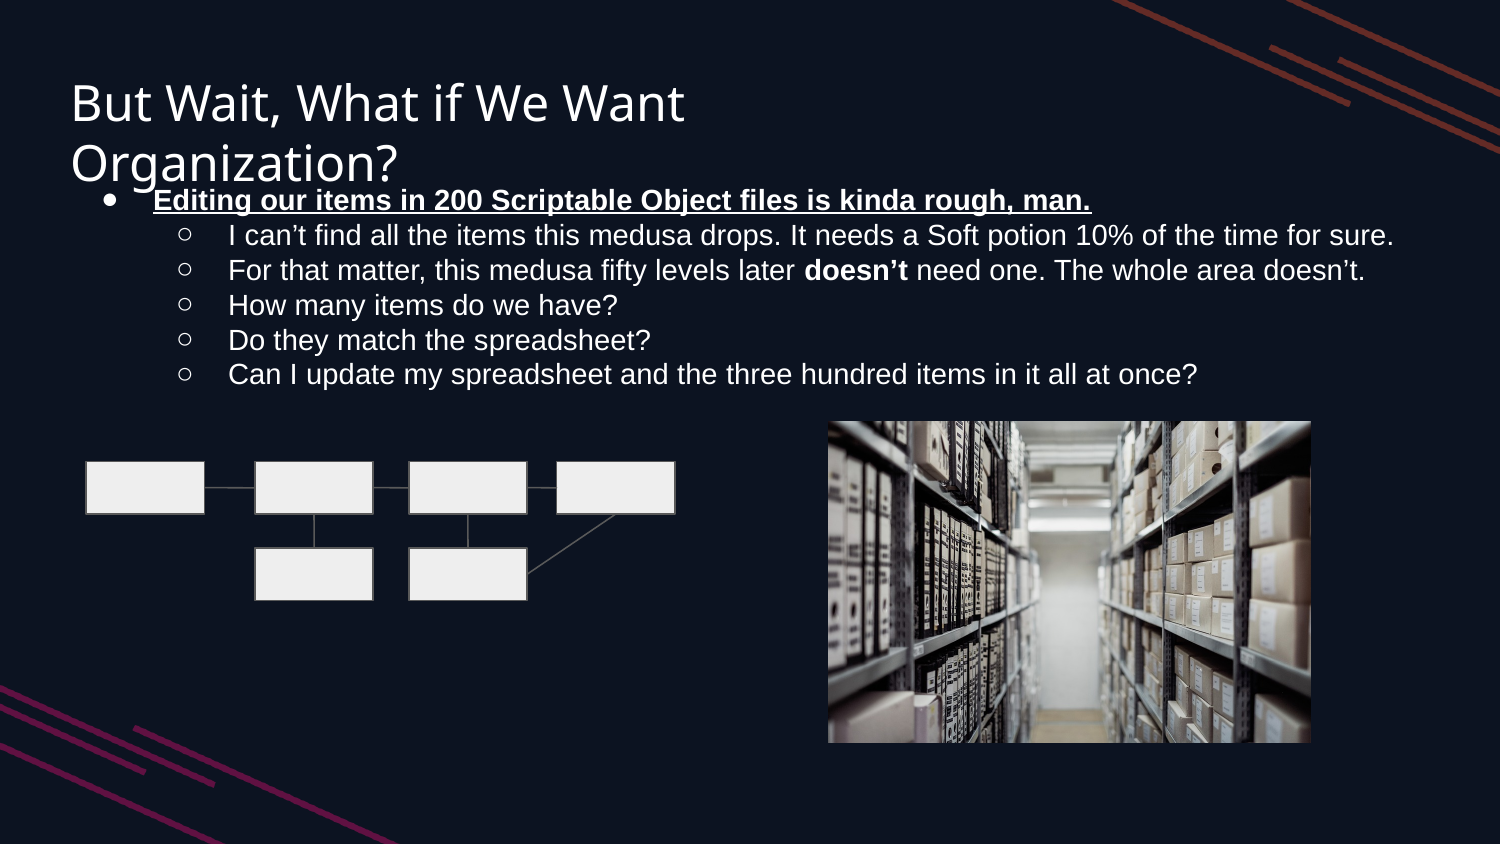

But Wait, What if We Want Organization?
Editing our items in 200 Scriptable Object files is kinda rough, man.
I can’t find all the items this medusa drops. It needs a Soft potion 10% of the time for sure.
For that matter, this medusa fifty levels later doesn’t need one. The whole area doesn’t.
How many items do we have?
Do they match the spreadsheet?
Can I update my spreadsheet and the three hundred items in it all at once?